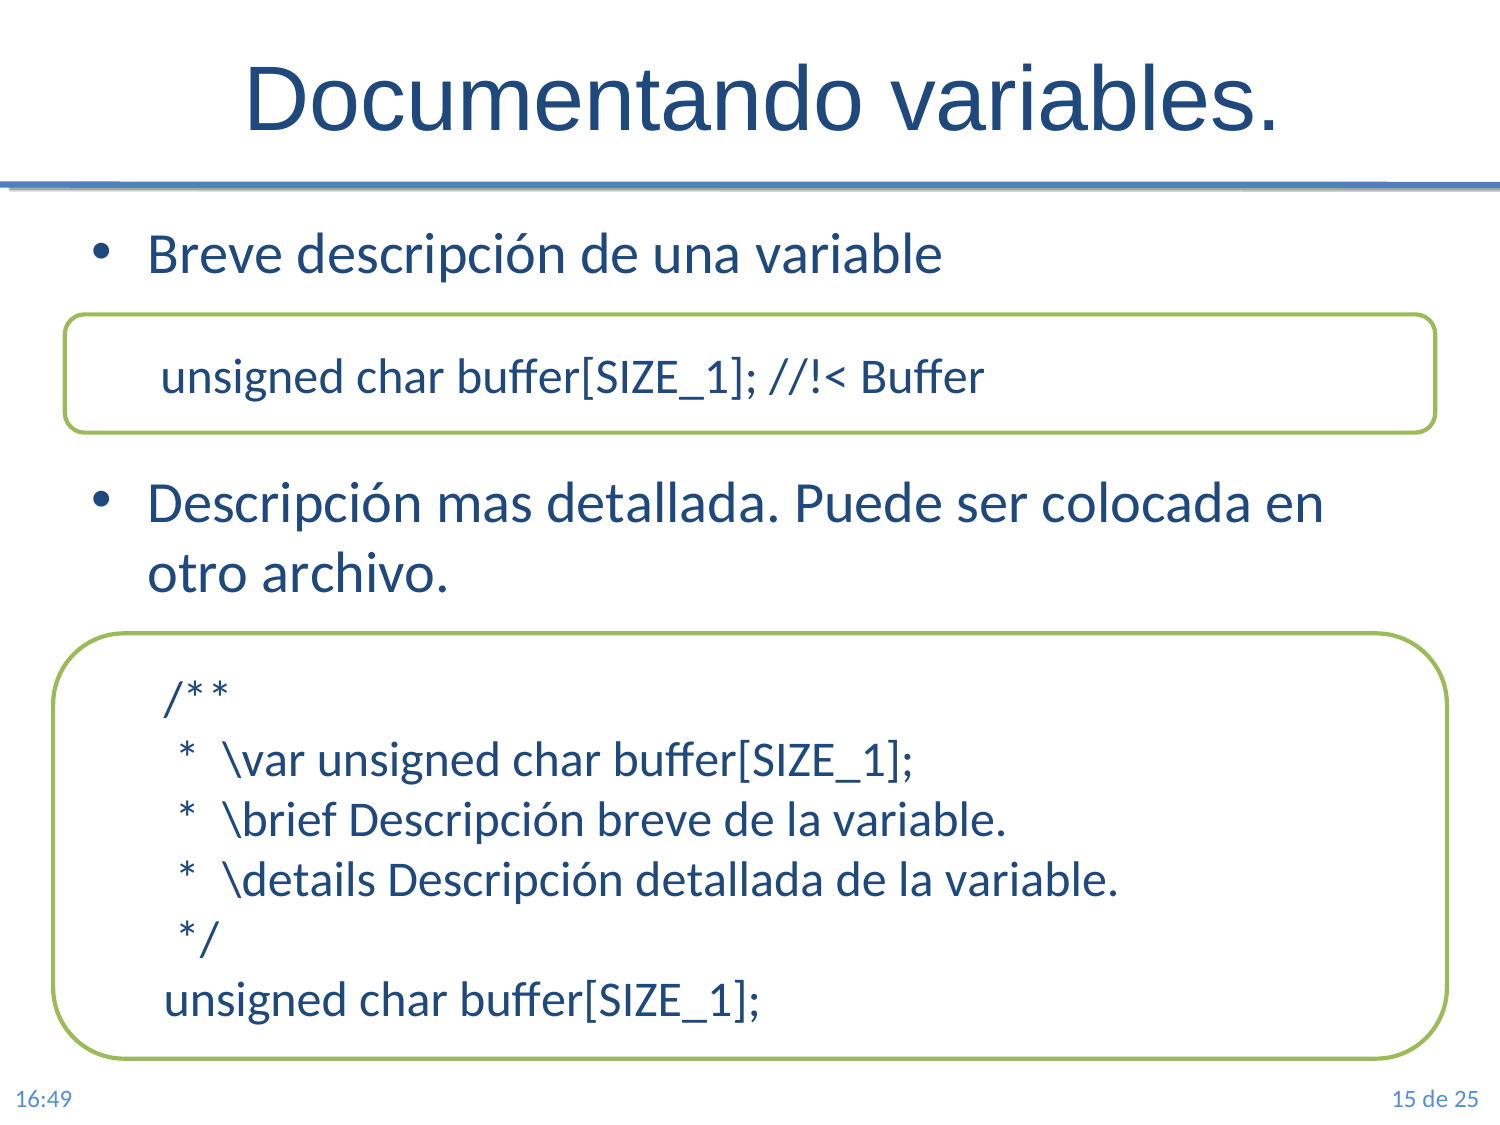

Documentando variables.
Breve descripción de una variable
unsigned char buffer[SIZE_1]; //!< Buffer
Descripción mas detallada. Puede ser colocada en otro archivo.
/**
 	 * \var unsigned char buffer[SIZE_1];
 * \brief Descripción breve de la variable.
 * \details Descripción detallada de la variable.
 */
unsigned char buffer[SIZE_1];
16:49
 de 25